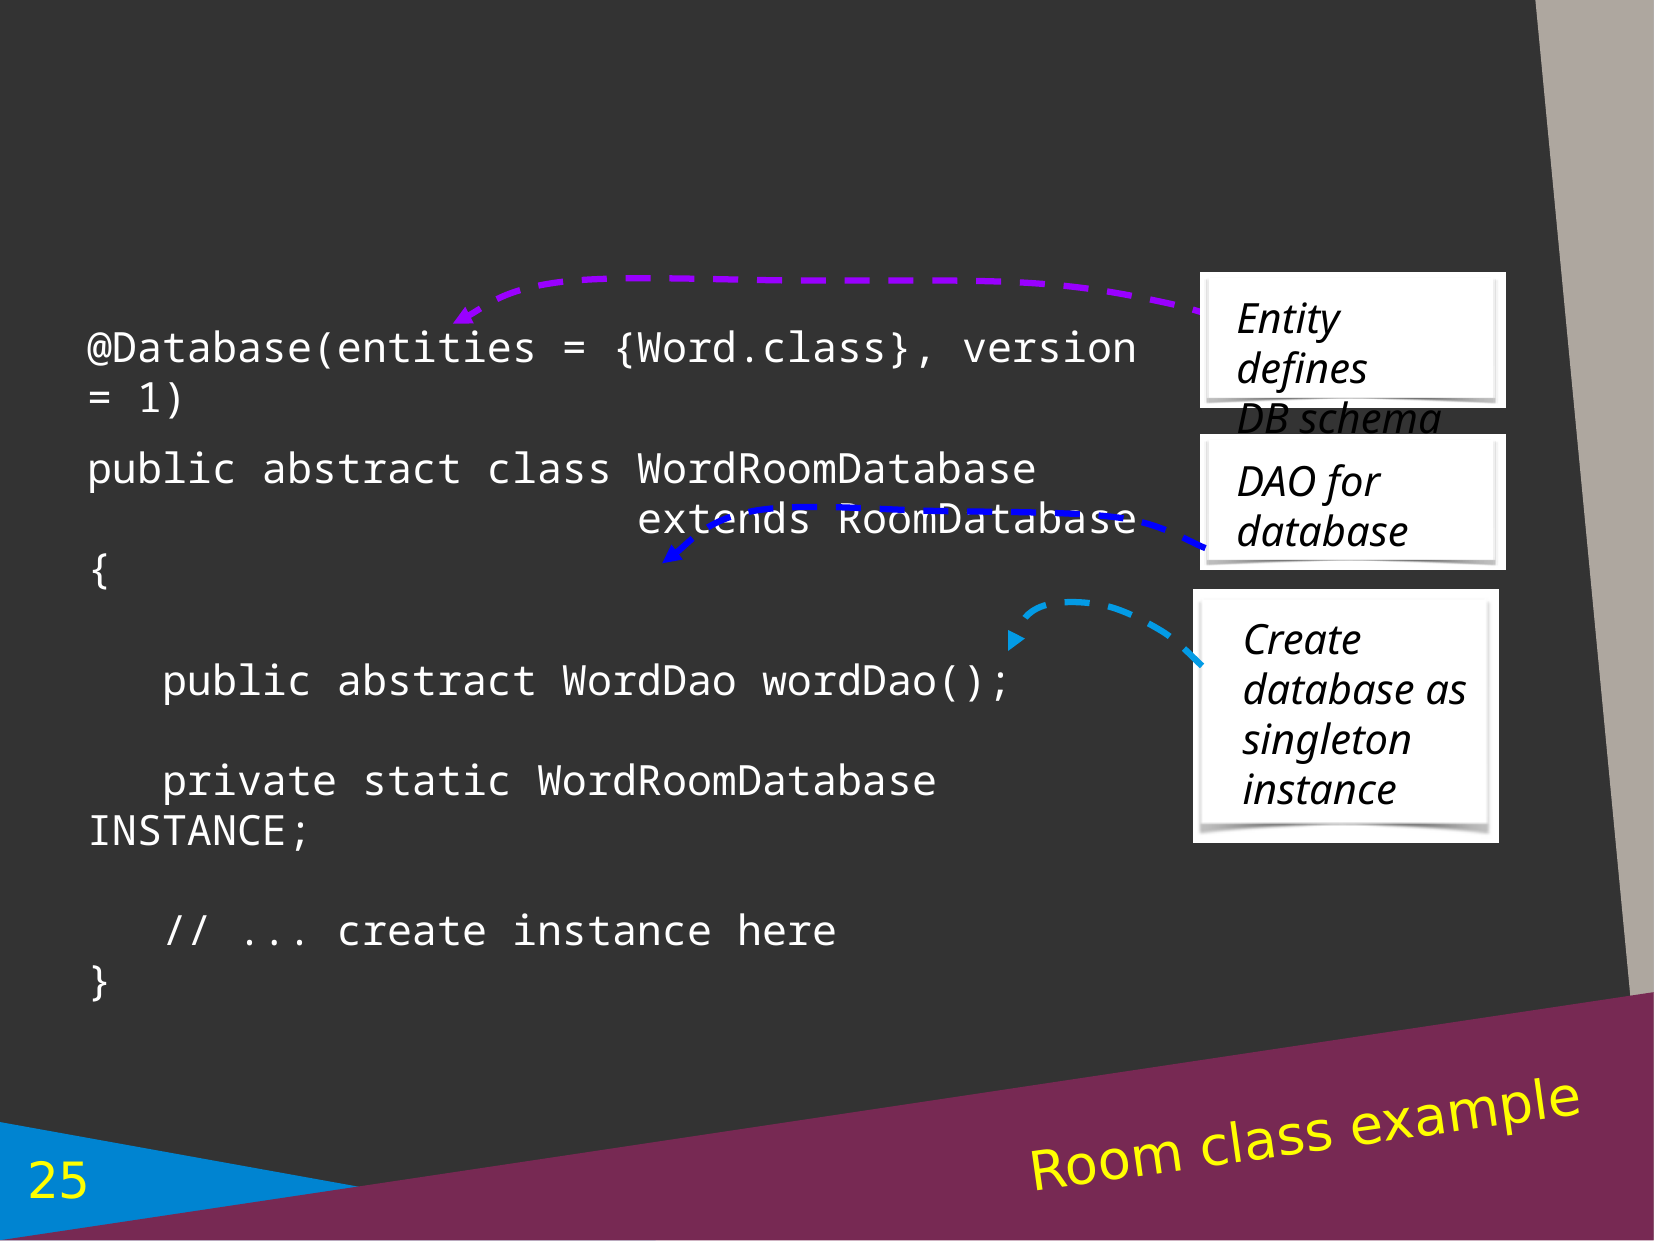

Entity defines
DB schema
@Database(entities = {Word.class}, version = 1)
public abstract class WordRoomDatabase
 extends RoomDatabase {
 public abstract WordDao wordDao();
 private static WordRoomDatabase INSTANCE;
 // ... create instance here
}
DAO for database
Create database as singleton instance
# Room class example
25